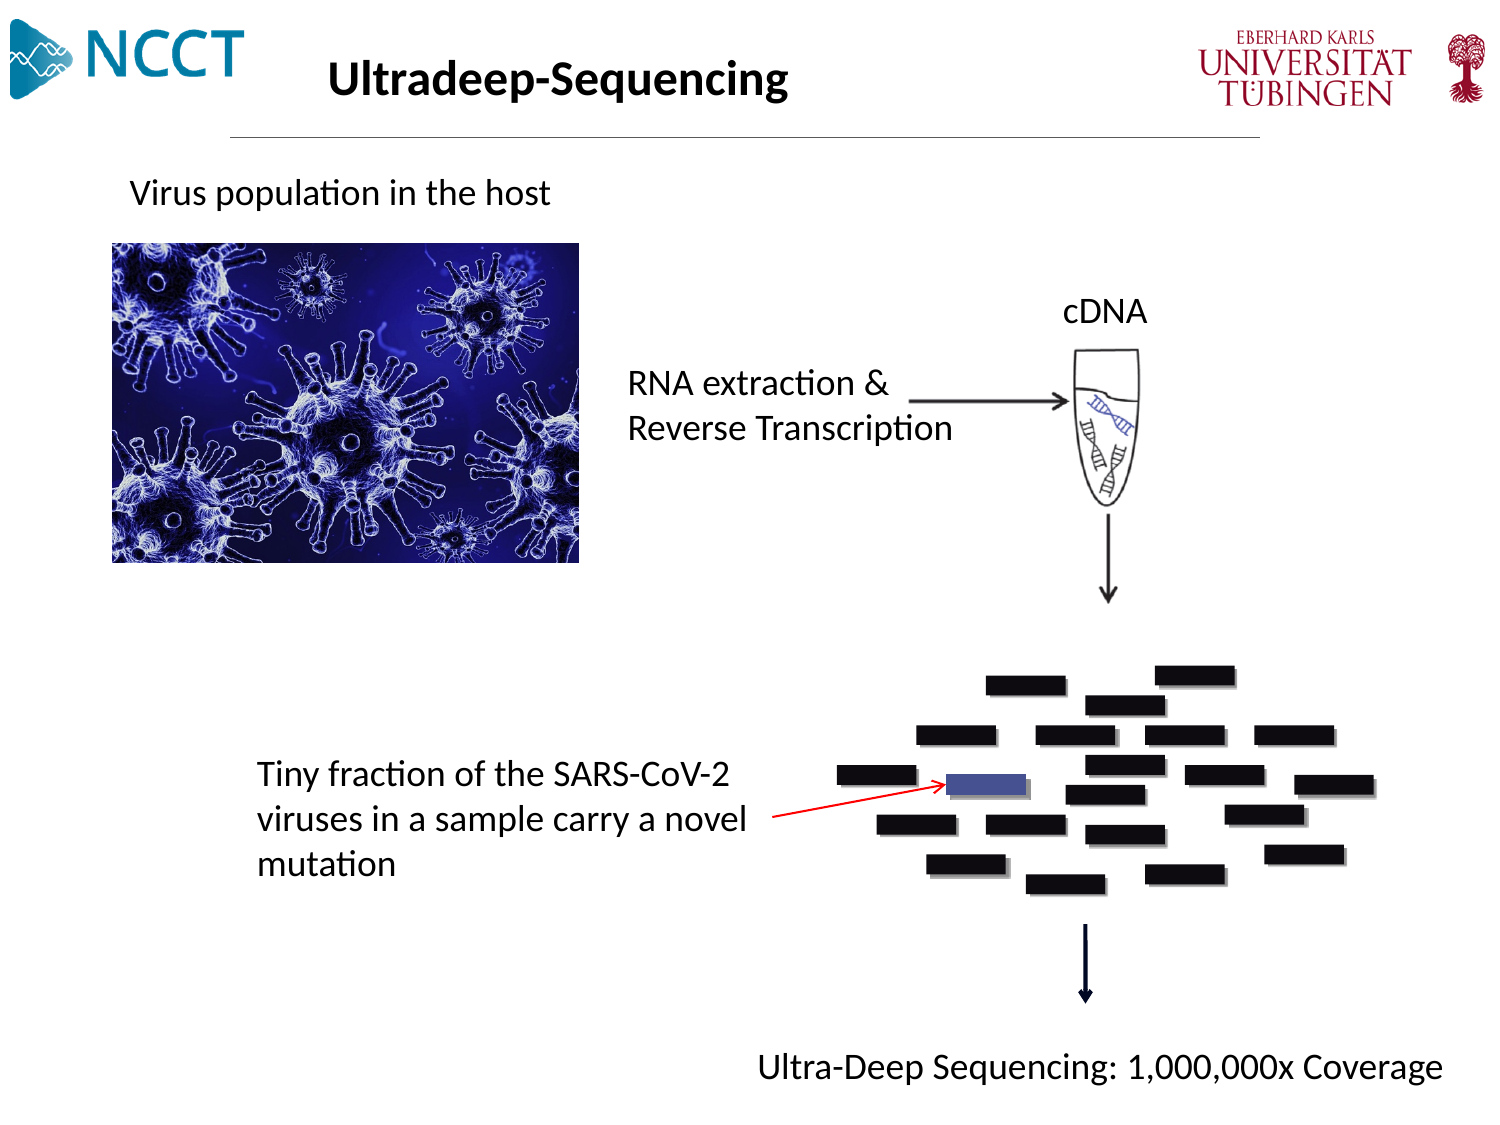

Ultradeep-Sequencing
Virus population in the host
cDNA
RNA extraction &
Reverse Transcription
Tiny fraction of the SARS-CoV-2 viruses in a sample carry a novel mutation
Ultra-Deep Sequencing: 1,000,000x Coverage